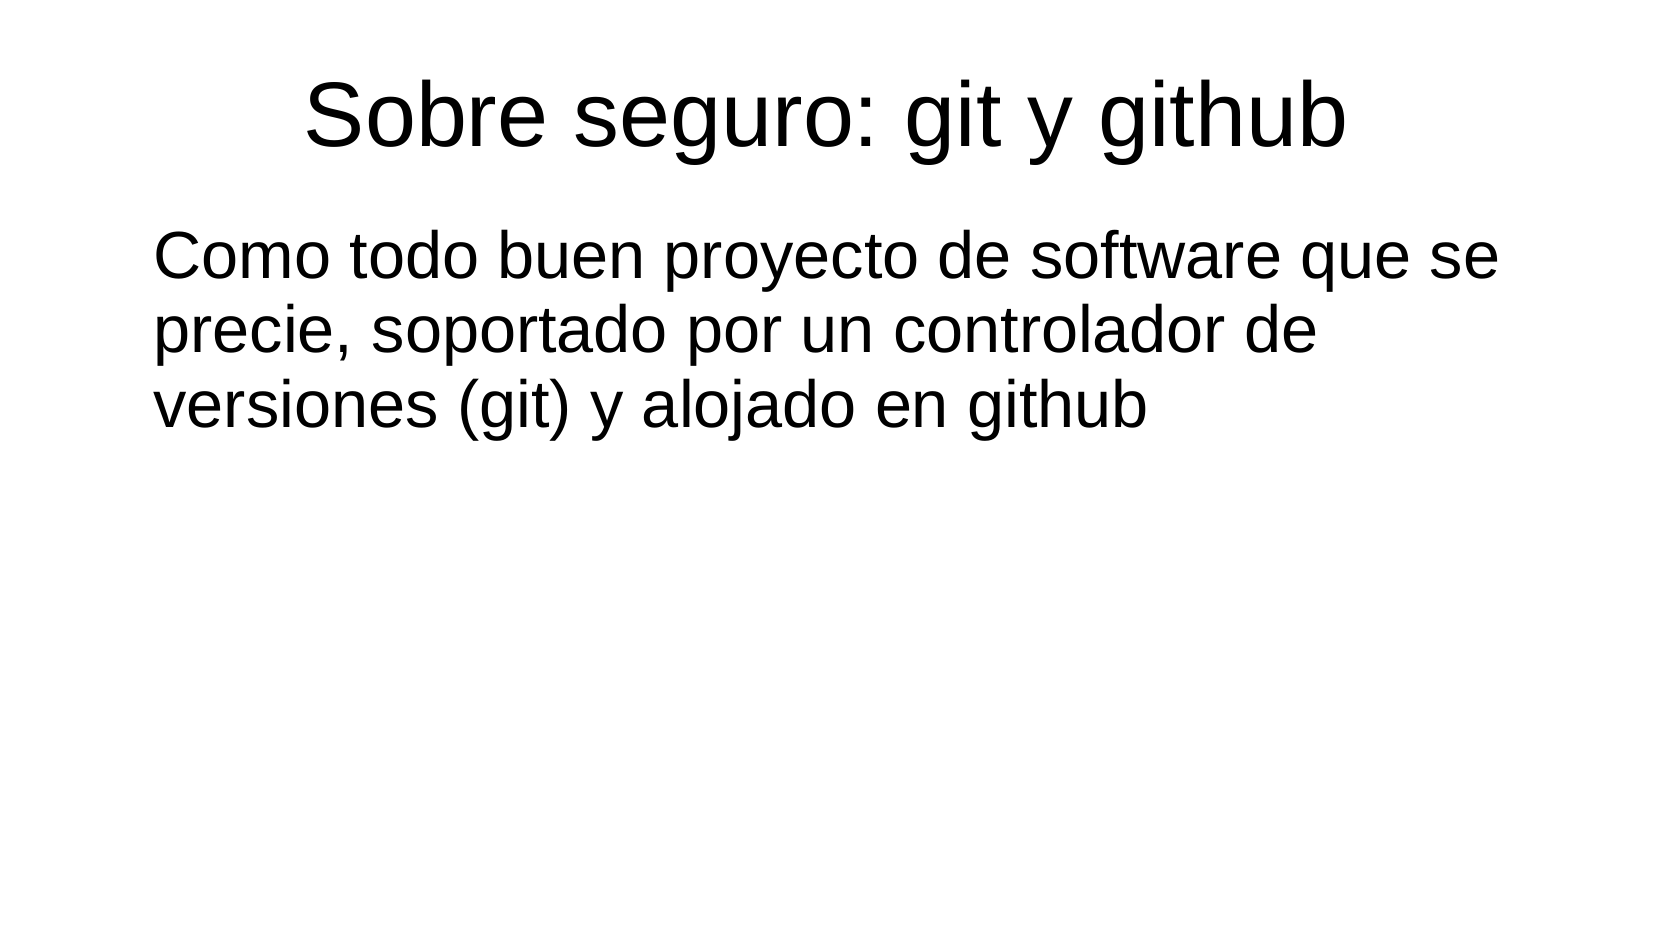

# Sobre seguro: git y github
Como todo buen proyecto de software que se precie, soportado por un controlador de versiones (git) y alojado en github